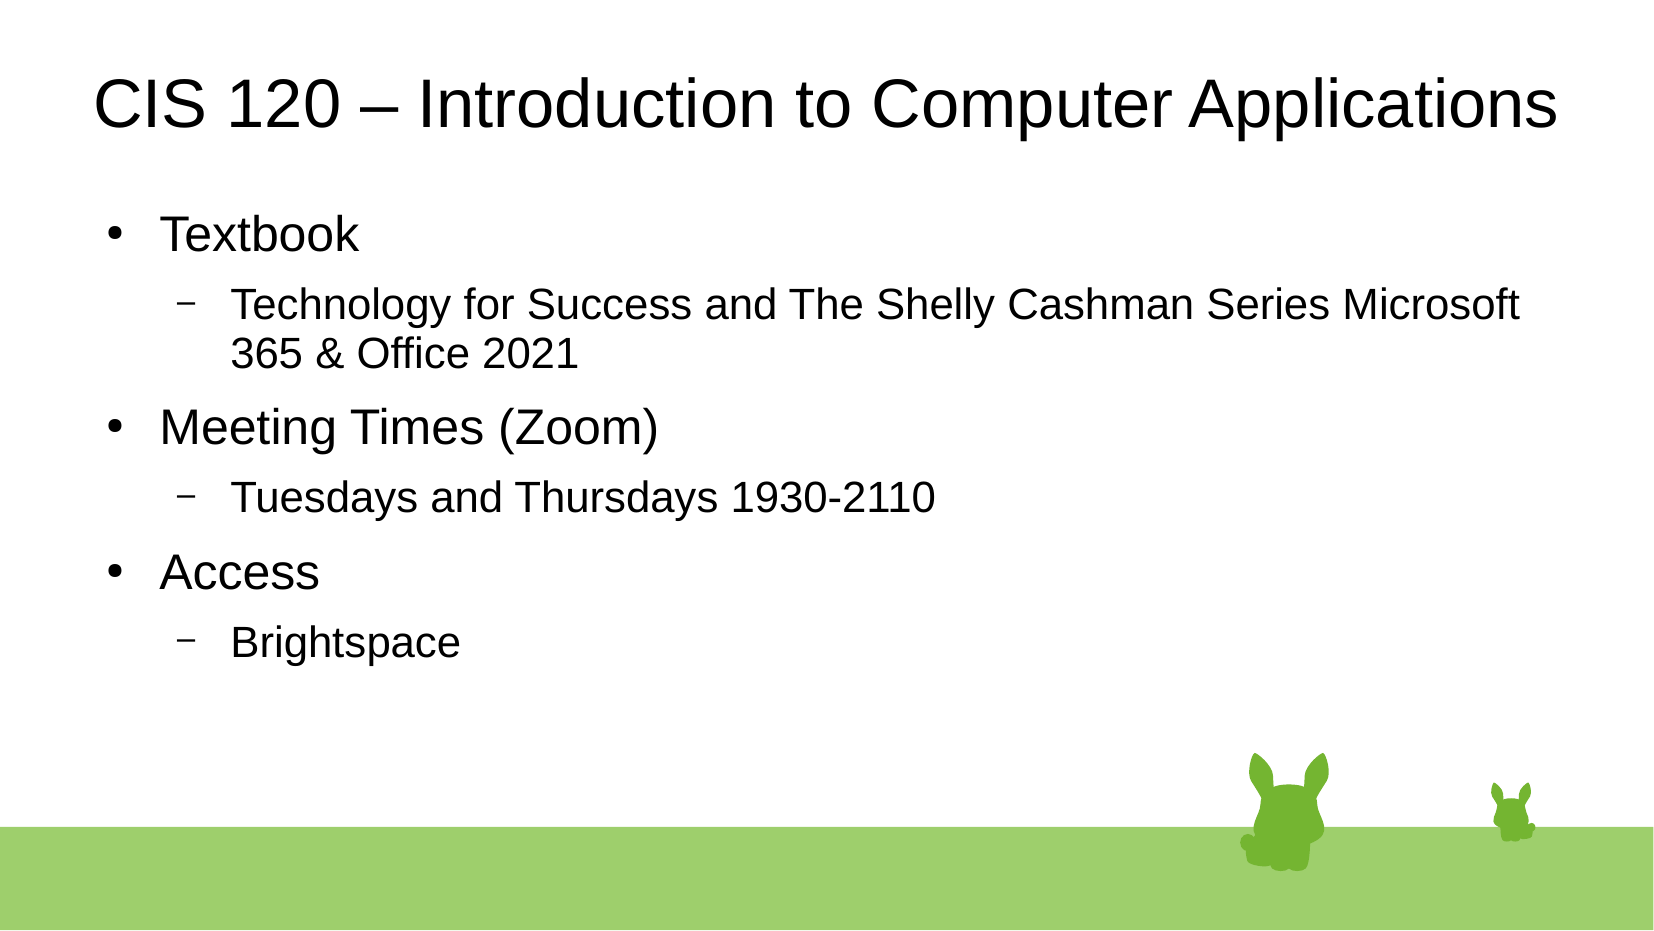

# CIS 120 – Introduction to Computer Applications
Textbook
Technology for Success and The Shelly Cashman Series Microsoft 365 & Office 2021
Meeting Times (Zoom)
Tuesdays and Thursdays 1930-2110
Access
Brightspace